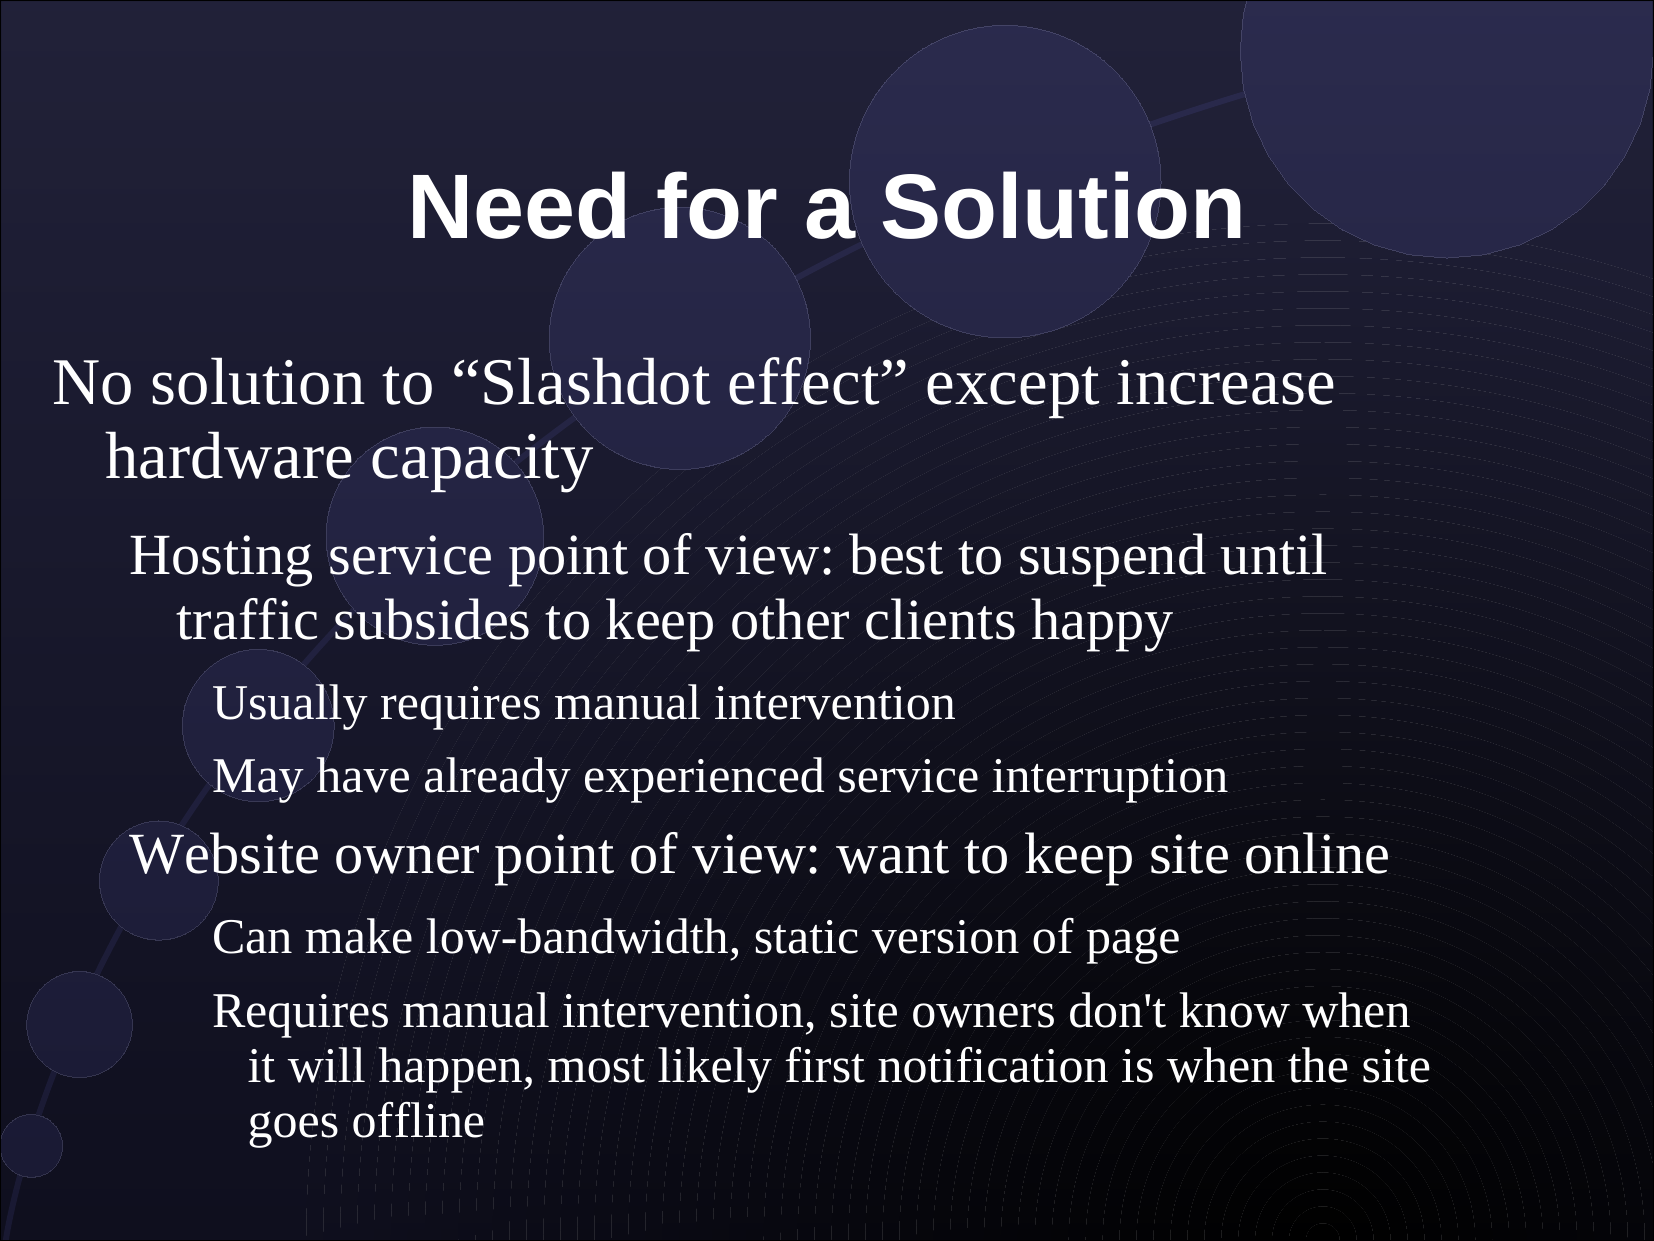

# Need for a Solution
No solution to “Slashdot effect” except increase hardware capacity
Hosting service point of view: best to suspend until traffic subsides to keep other clients happy
Usually requires manual intervention
May have already experienced service interruption
Website owner point of view: want to keep site online
Can make low-bandwidth, static version of page
Requires manual intervention, site owners don't know when it will happen, most likely first notification is when the site goes offline